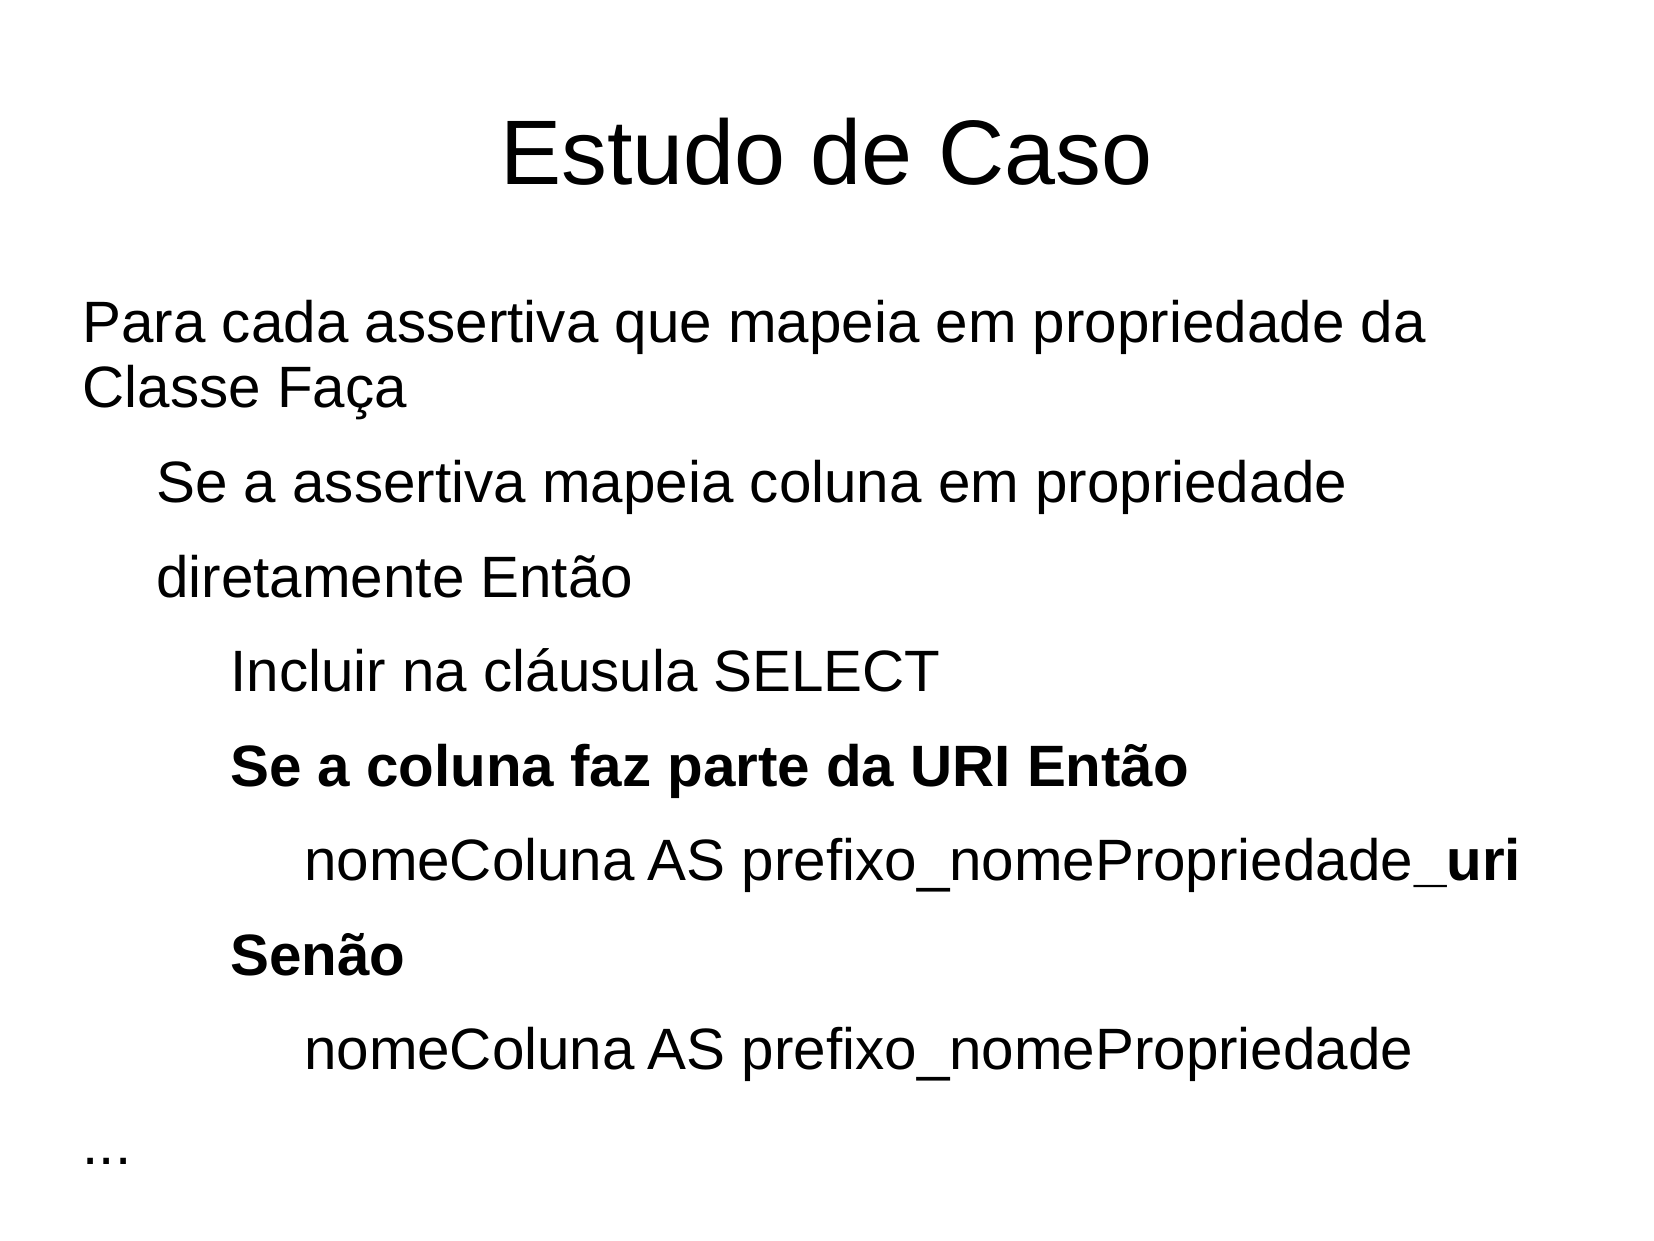

# Estudo de Caso
Para cada assertiva que mapeia em propriedade da Classe Faça
 	Se a assertiva mapeia coluna em propriedade
 	diretamente Então
 		Incluir na cláusula SELECT
 		Se a coluna faz parte da URI Então
 			nomeColuna AS prefixo_nomePropriedade_uri
 		Senão
 			nomeColuna AS prefixo_nomePropriedade
...